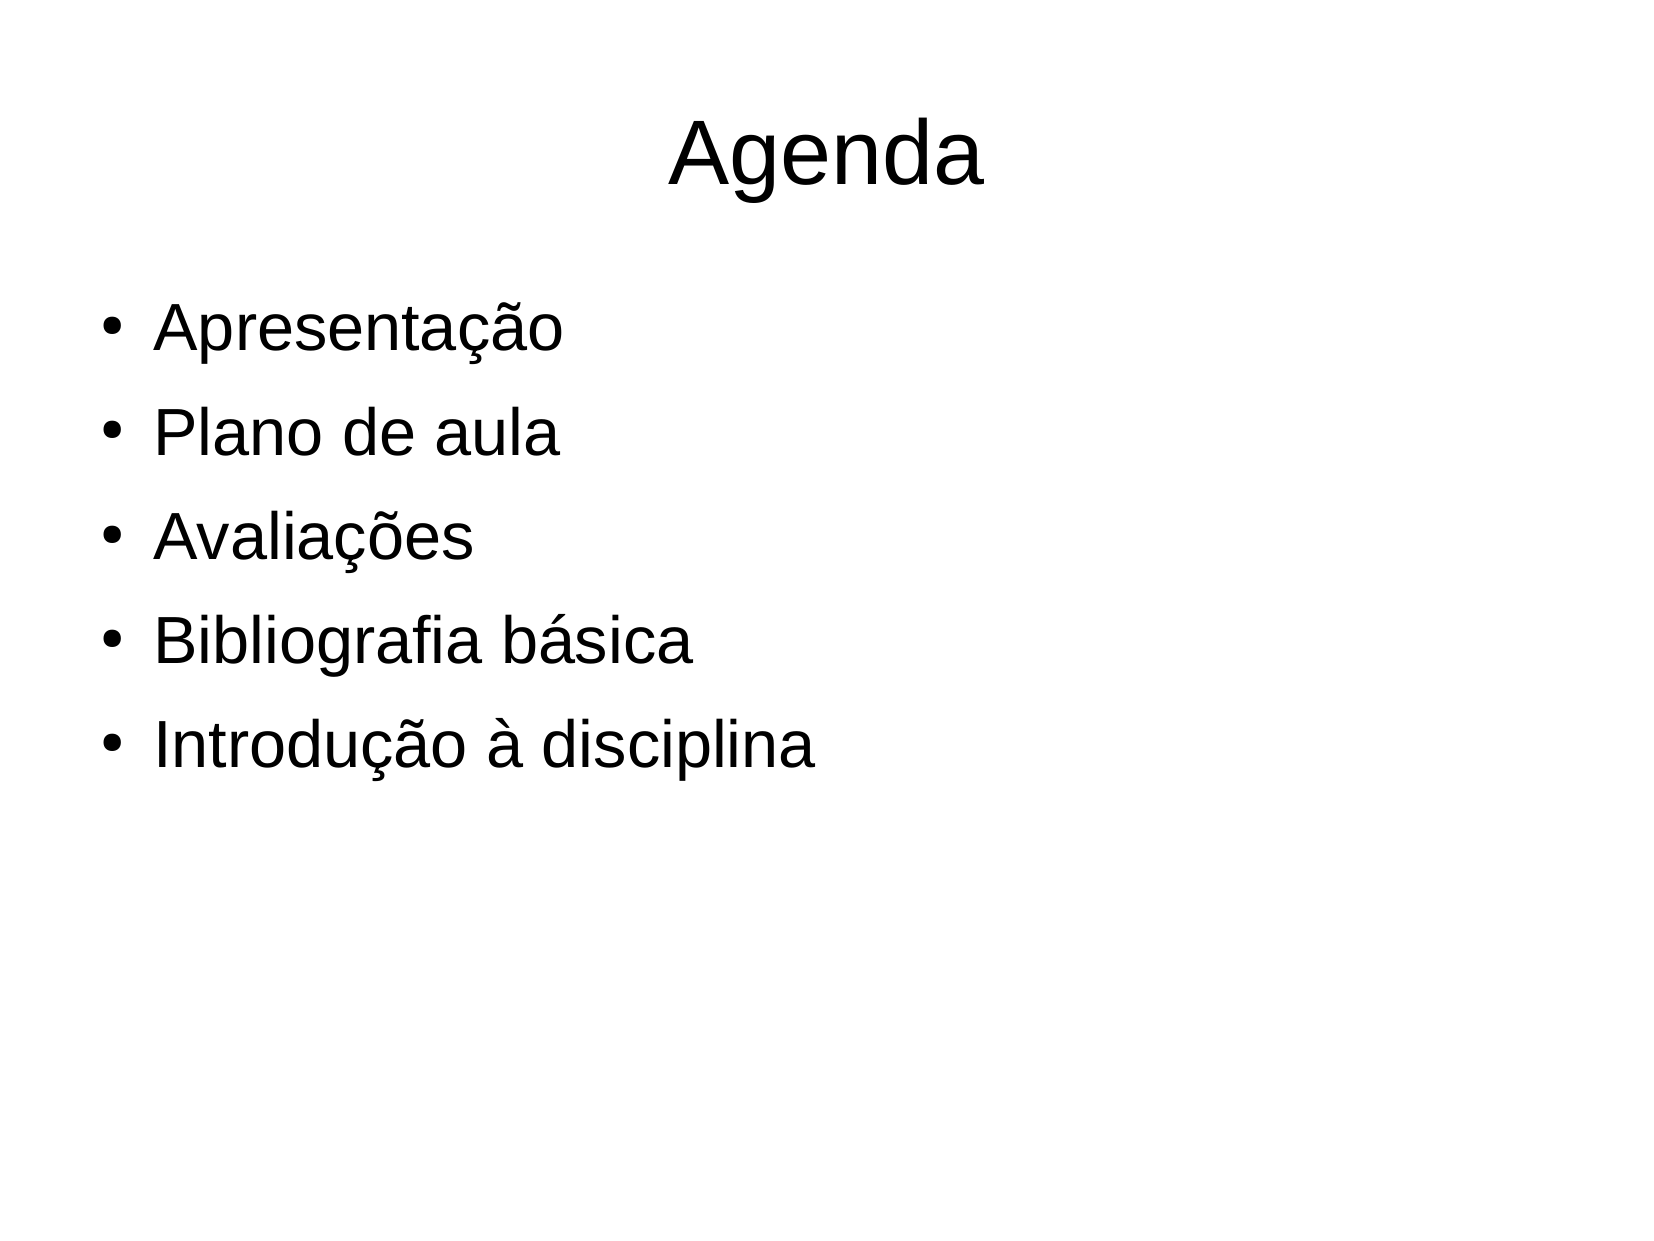

# Agenda
Apresentação
Plano de aula
Avaliações
Bibliografia básica
Introdução à disciplina